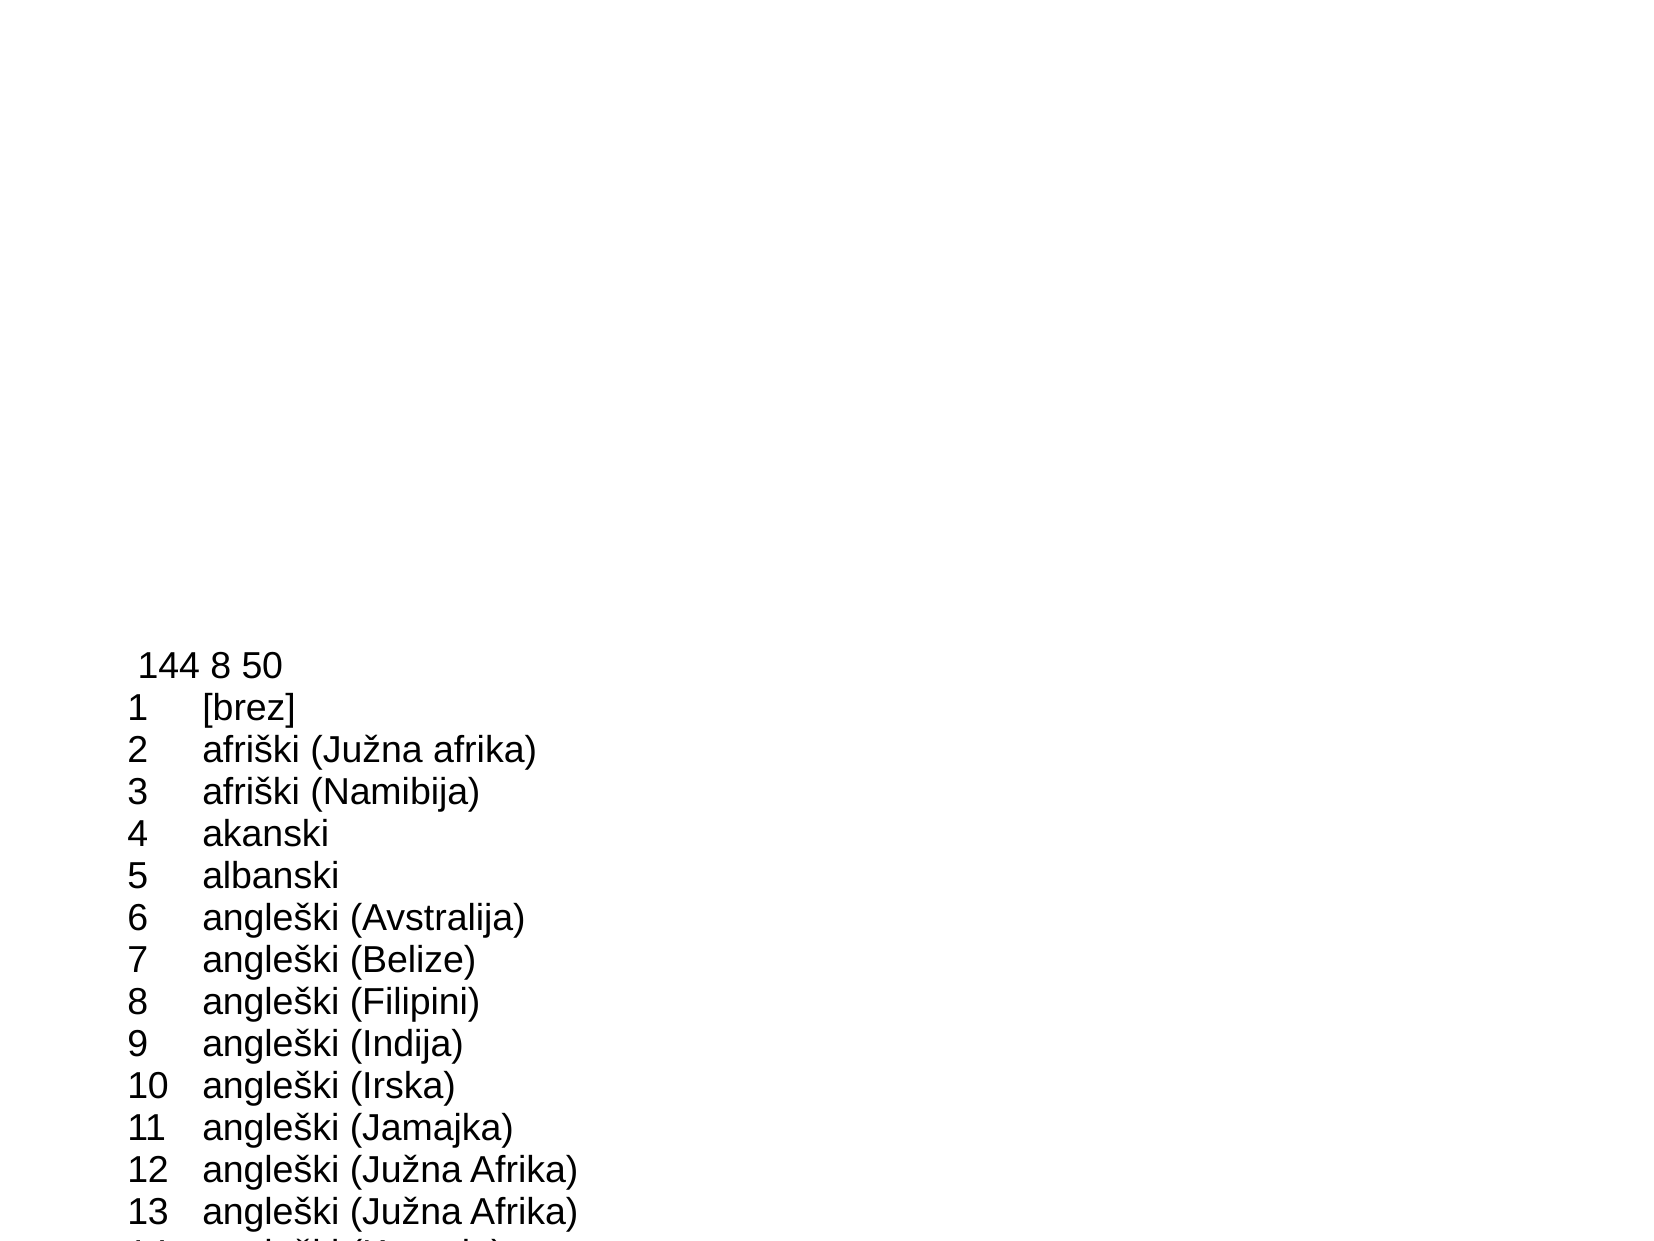

144 8 50
1	[brez]
2	afriški (Južna afrika)
3	afriški (Namibija)
4	akanski
5	albanski
6	angleški (Avstralija)
7	angleški (Belize)
8	angleški (Filipini)
9	angleški (Indija)
10	angleški (Irska)
11	angleški (Jamajka)
12	angleški (Južna Afrika)
13	angleški (Južna Afrika)
14	angleški (Kanada)
15	angleški (Karibi)
16	angleški (Namibija)
17	angleški (Nova Zelandija)
18	angleški (Trinidad)
19	angleški (Velika Britanija)
20	angleški (ZDA)
21	angleški (Zimbabve)
22	armenski
23	azerbajdžanski (cirilica)
24	azerbajdžanski (latinica)
25	bambarski
26	baskovski
27	beloruski
28	bolgarski
29	bosanski
30	bretonski
31	češki
32	čuvaški
33	danski
34	divehijski
35	esperanto
36	estonski
37	farojsko
38	fidžijski
39	finski
40	francoski (Belgija)
41	francoski (Francija)
42	francoski (Kanada)
43	francoski (Luksemburg)
44	francoski (Monako)
45	francoski (Švica)
46	friulanski
47	galicijski
48	galski (Škotska)
49	gaskonski
50	grški
51	gruzijski osnovni
52	hrvaški
53	indonezijski
54	interlingualski
55	irski
56	islandski
57	italijanski (Italija)
58	italijanski (Švica)
59	kalalisutski
60	katalonski
61	kazaški
62	kinjaruandski (Ruanda)
63	kirgiški
64	konkanski
65	koptski
66	ksoški
67	kurdski (Sirija)
68	kurdski (Turčija)
69	latinski
70	latvijski
71	litavsko
72	luksemburški
73	madžarski
74	makedonski
75	malezijski (Brunej Darussalam)
76	malezijski (Malezija)
77	maorski (Nova Zelandija)
78	maverski
79	mongolski
80	ndebelski (južni)
81	nemški (Avstrija)
82	nemški (Belgija)
83	nemški (Luksemburg)
84	nemški (Nemčija)
85	nemški (Švica)
86	nemško (Liechtenstein)
87	nizozemski (Belgija)
88	nizozemski (Nizozemska)
89	norveški (Bokmal)
90	norveški (Ninorsk)
91	oksitanski
92	perzijski
93	poljski
94	portugalski (Brazilija)
95	portugalski (Portugalska)
96	retoromanski
97	romunski
98	ruski
99	sardinijski
100	severno-sotski
101	severnosotski
102	slovaški
103	slovenski
104	španski (Argentina)
105	španski (Bolivija)
106	španski (Čile)
107	španski (Dominikanska republika)
108	španski (Ekvador)
109	španski (Gvatemala)
110	španski (Honduras)
111	španski (Kolumbija)
112	španski (Kostarika)
113	španski (Mehika)
114	španski (Nikaragva)
115	španski (Panama)
116	španski (Paragvaj)
117	španski (Peru)
118	španski (Portoriko)
119	španski (Salvador)
120	španski (sodobni)
121	španski (Španija)
122	španski (Urugvaj)
123	španski (Venezuela)
124	srbski (cirilica)
125	srbski (latinica)
126	svahilski (Tanzanija)
127	svahilsko (Kenija)
128	svazijski
129	švedski (Finska)
130	švedski (Švedska)
131	tadžiški
132	tatarski
133	tigrajski (Eritreja)
134	tigrajski (Etiopija)
135	tsongški
136	tsvanski (Bocvana)
137	turški
138	ukrajinski
139	uzbeški (cirilica)
140	uzbeški (latinica)
141	valižanski
142	valonski
143	vendski
144	zulujski
1	[brez]
2	japonski
3	kitajski (Hong Kong)
4	kitajski (Makao)
5	kitajski (poenostavljen)
6	kitajski (Singapur)
7	kitajski (Tajvan)
8	korejsko (RoK)
1	[brez]
2	amharski
3	arabski (Alžirija)
4	arabski (Bahrajn)
5	arabski (Egipt)
6	arabski (Irak)
7	arabski (Jemen)
8	arabski (Jordanija)
9	arabski (Katar)
10	arabski (Kuvajt)
11	arabski (Libanon)
12	arabski (Libija)
13	arabski (Maroko)
14	arabski (Oman)
15	arabski (Savdska Arabija)
16	arabski (Sirija)
17	arabski (Tunizija)
18	arabski (ZAE)
19	asamski
20	bengalski (Bangladeš)
21	džonkški
22	gujaratski
23	hebrejski
24	hindujski
25	kannadski
26	kašmirski (Indija)
27	kašmirski (Kašmir)
28	kmerski
29	kurdski (Irak)
30	kurdski (Iran)
31	laoški
32	malajalamski
33	manipurski
34	maratski
35	nepalski (Indija)
36	Nepalski (Indija)
37	nepalski (Nepal)
38	orijanski
39	pandžabski
40	perzijski
41	sanskrt
42	sindi
43	sinhalski
44	tajski
45	tamilski
46	teluški
47	tibetanski (LR Kitajska)
48	urdu (Pakistan)
49	urdujski (Indija)
50	vietnamski